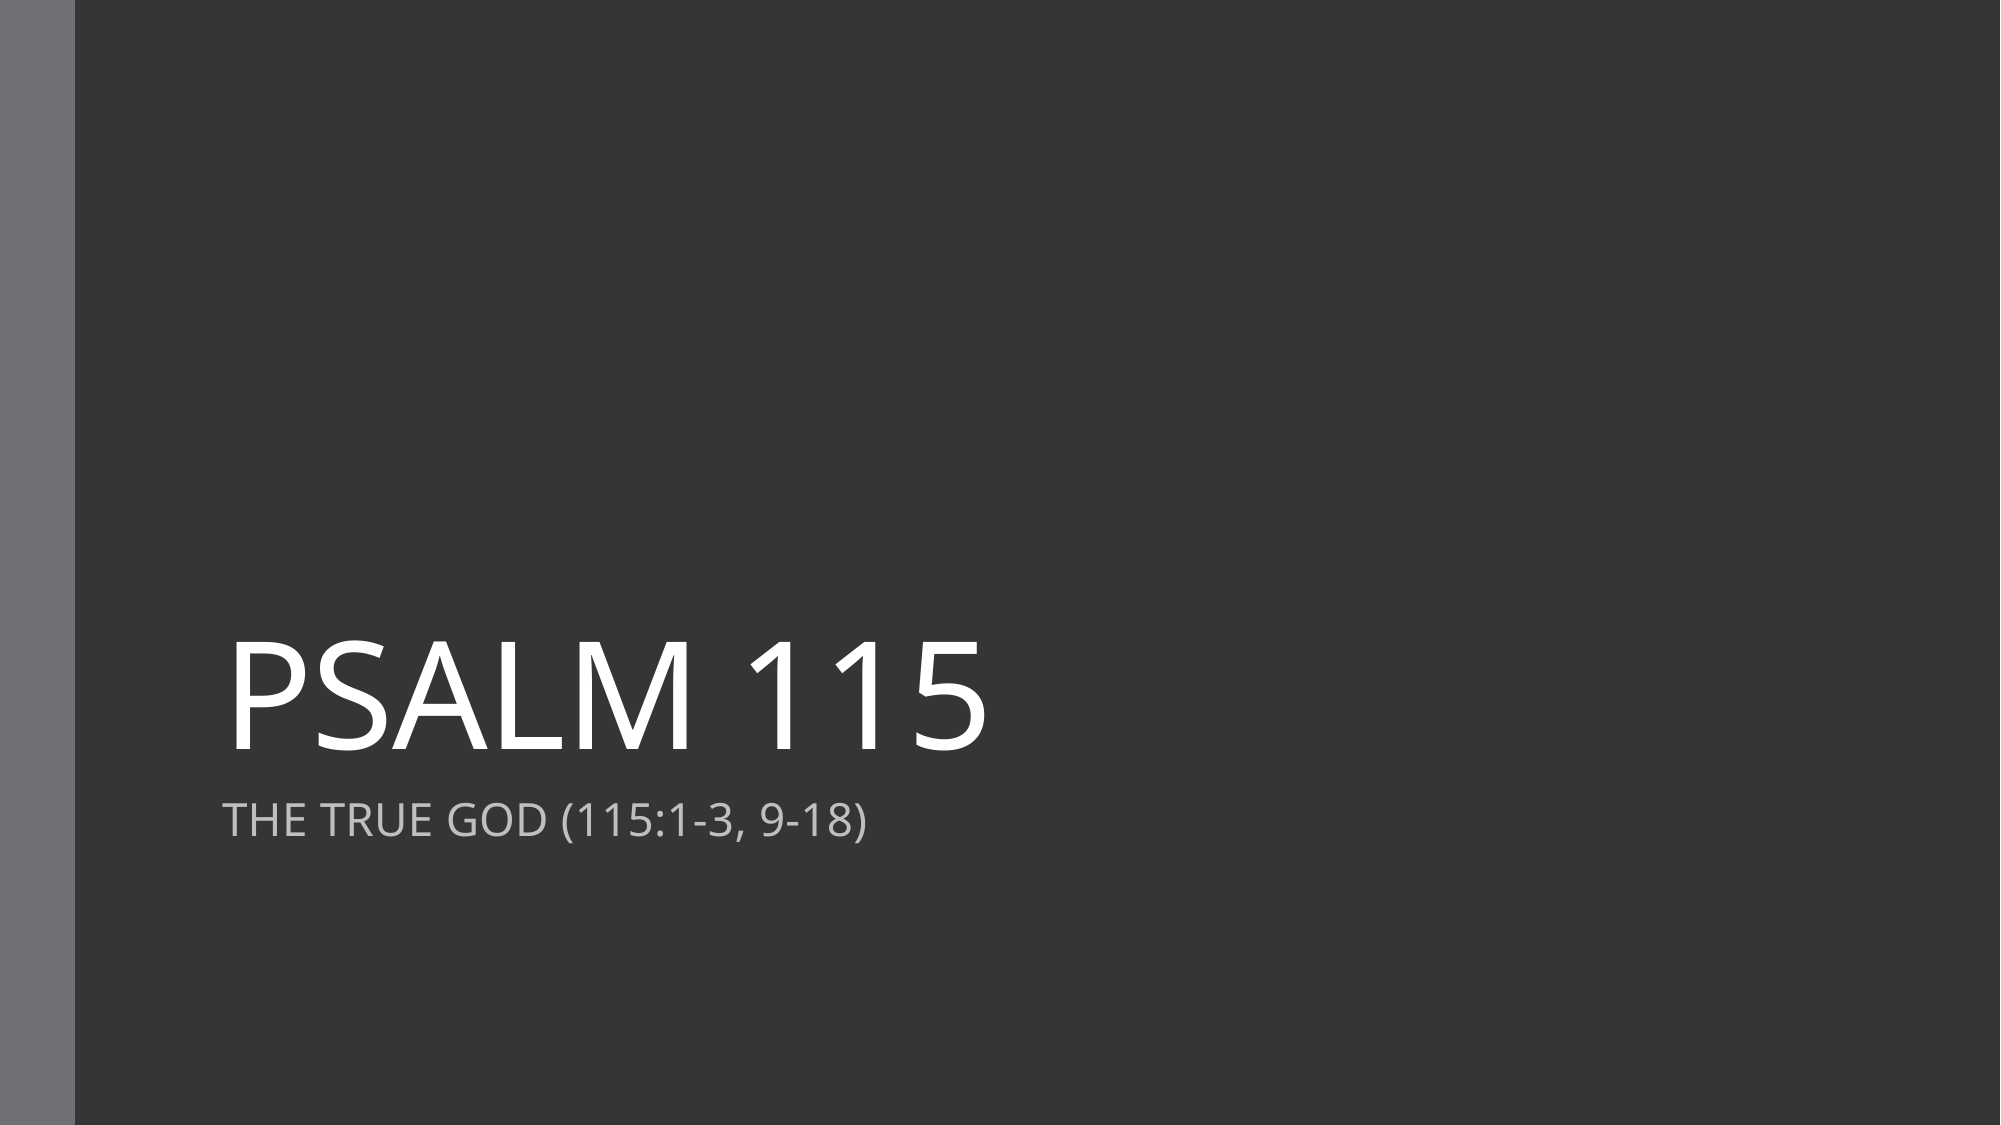

# PSALM 115
THE TRUE GOD (115:1-3, 9-18)